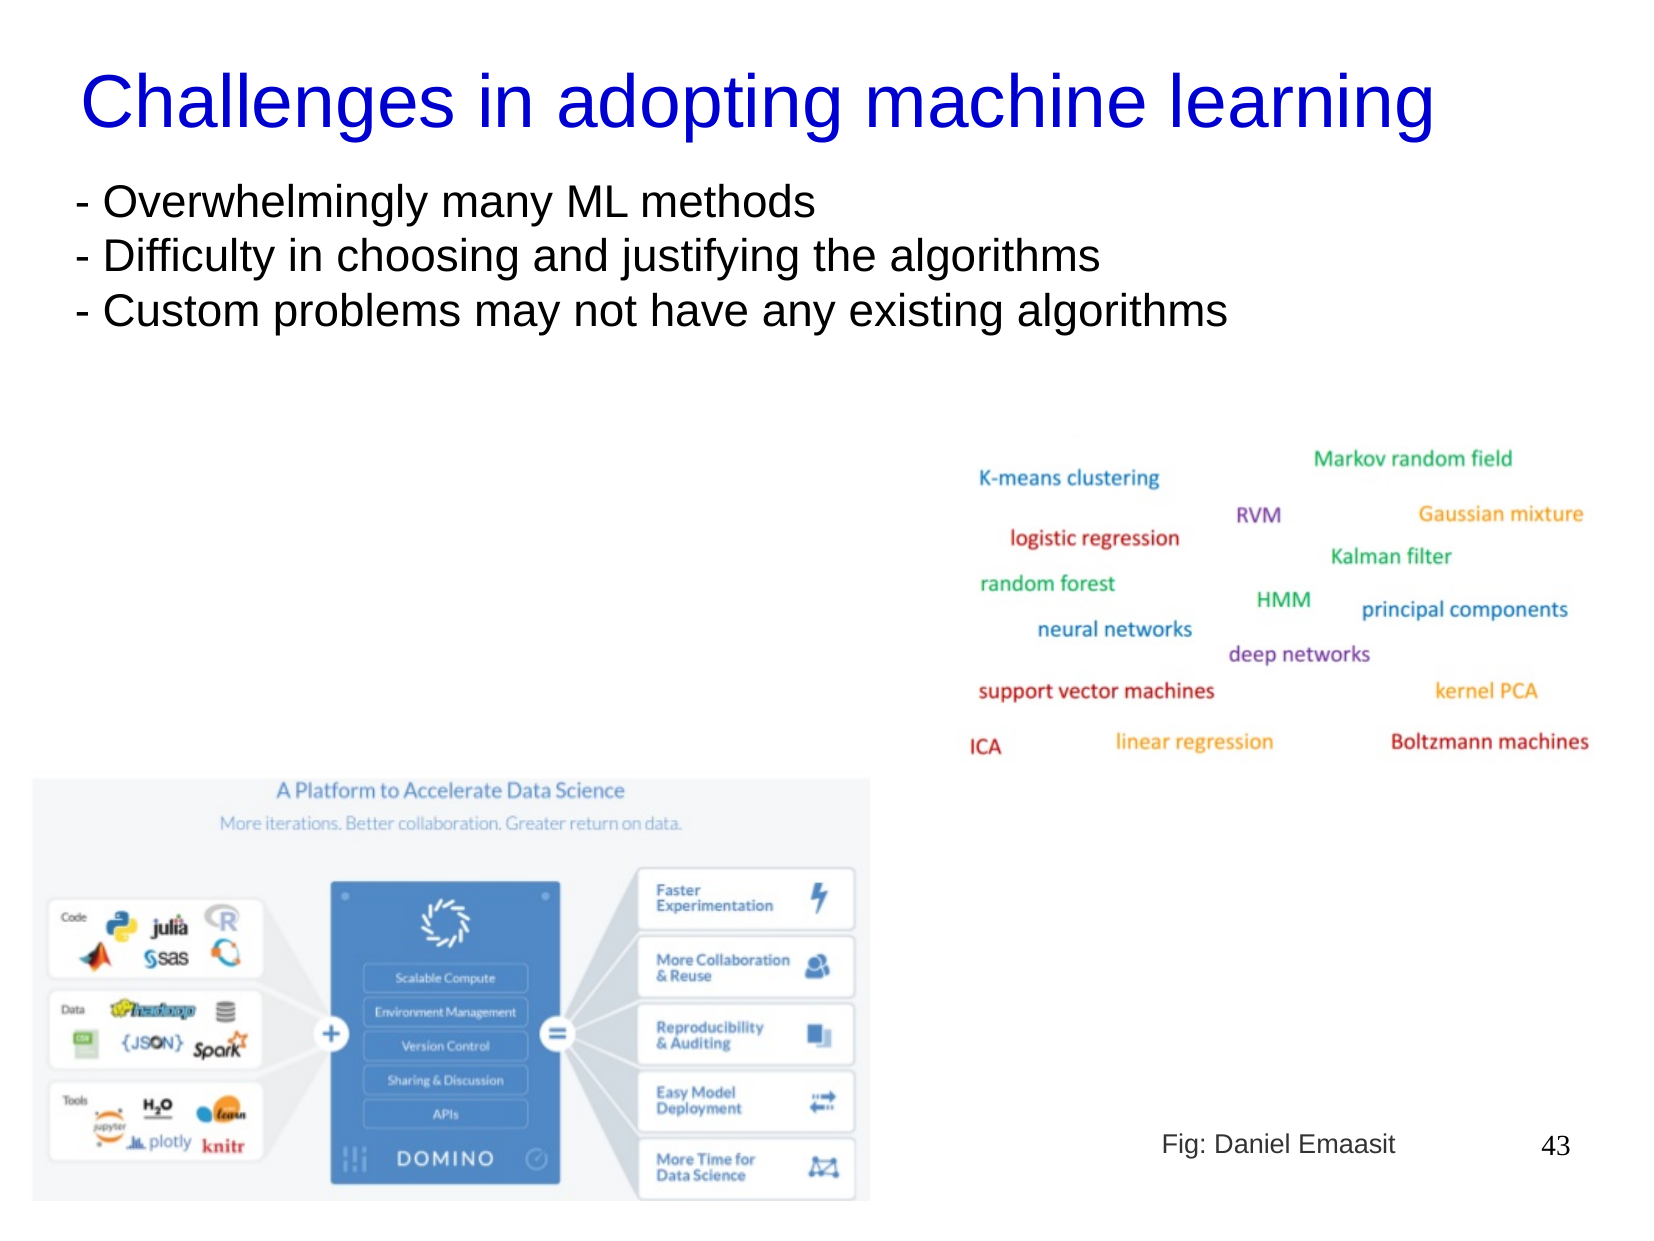

# Challenges in adopting machine learning
- Overwhelmingly many ML methods
- Difficulty in choosing and justifying the algorithms
- Custom problems may not have any existing algorithms
Fig: Daniel Emaasit
43